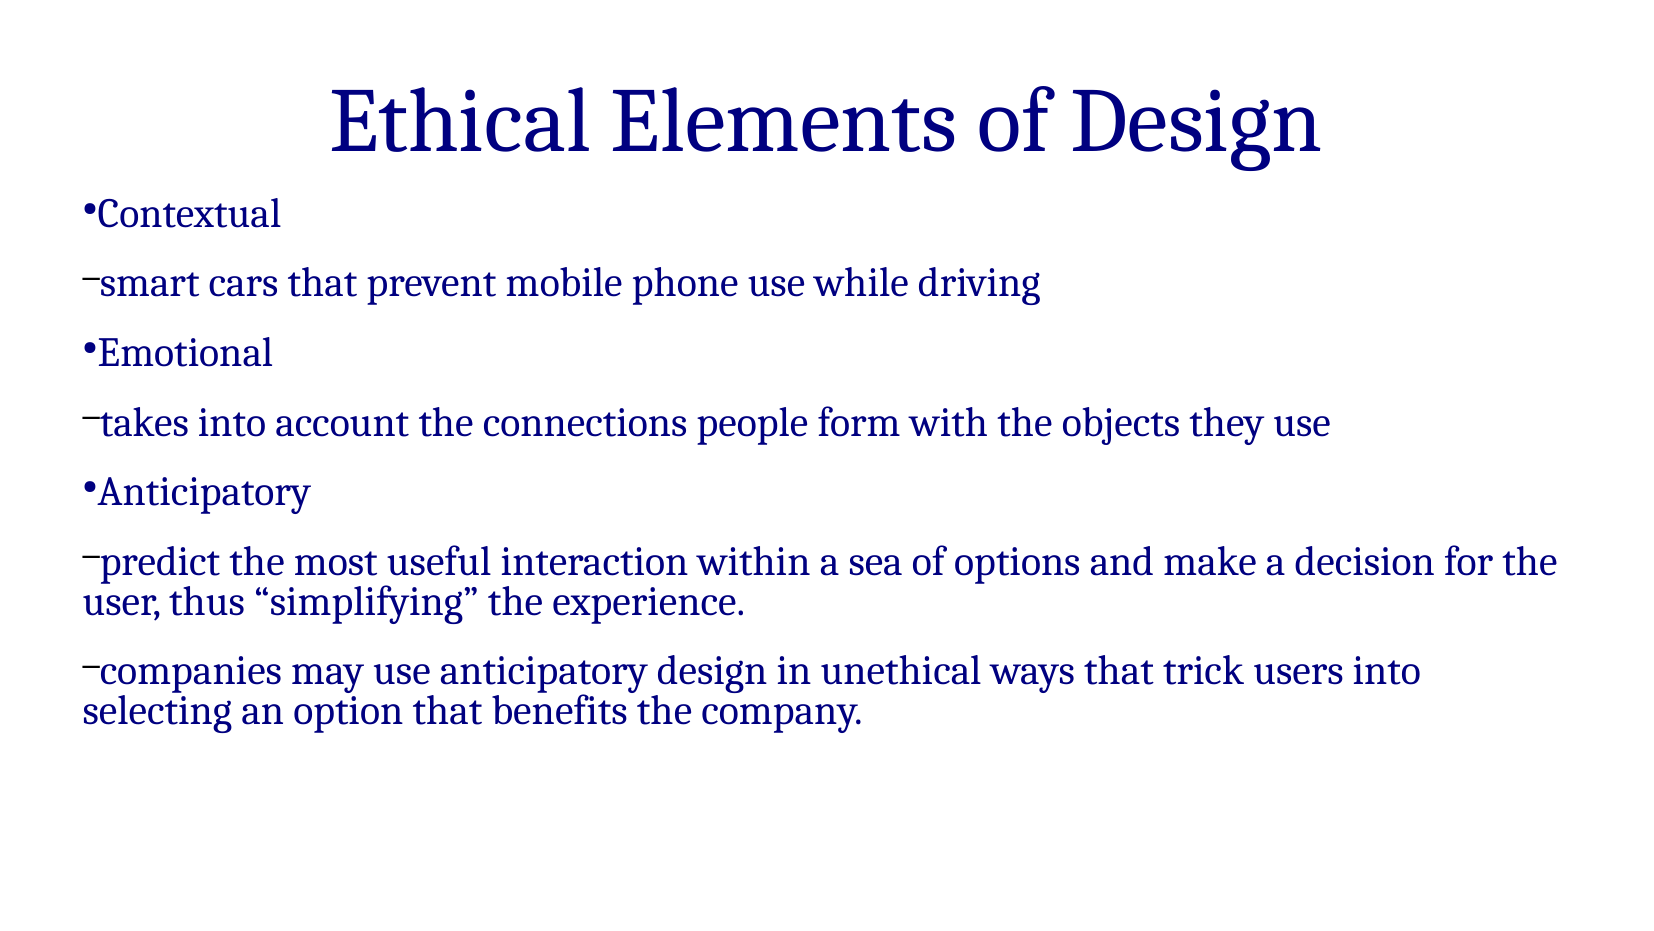

# Ethical Elements of Design
Contextual
smart cars that prevent mobile phone use while driving
Emotional
takes into account the connections people form with the objects they use
Anticipatory
predict the most useful interaction within a sea of options and make a decision for the user, thus “simplifying” the experience.
companies may use anticipatory design in unethical ways that trick users into selecting an option that benefits the company.